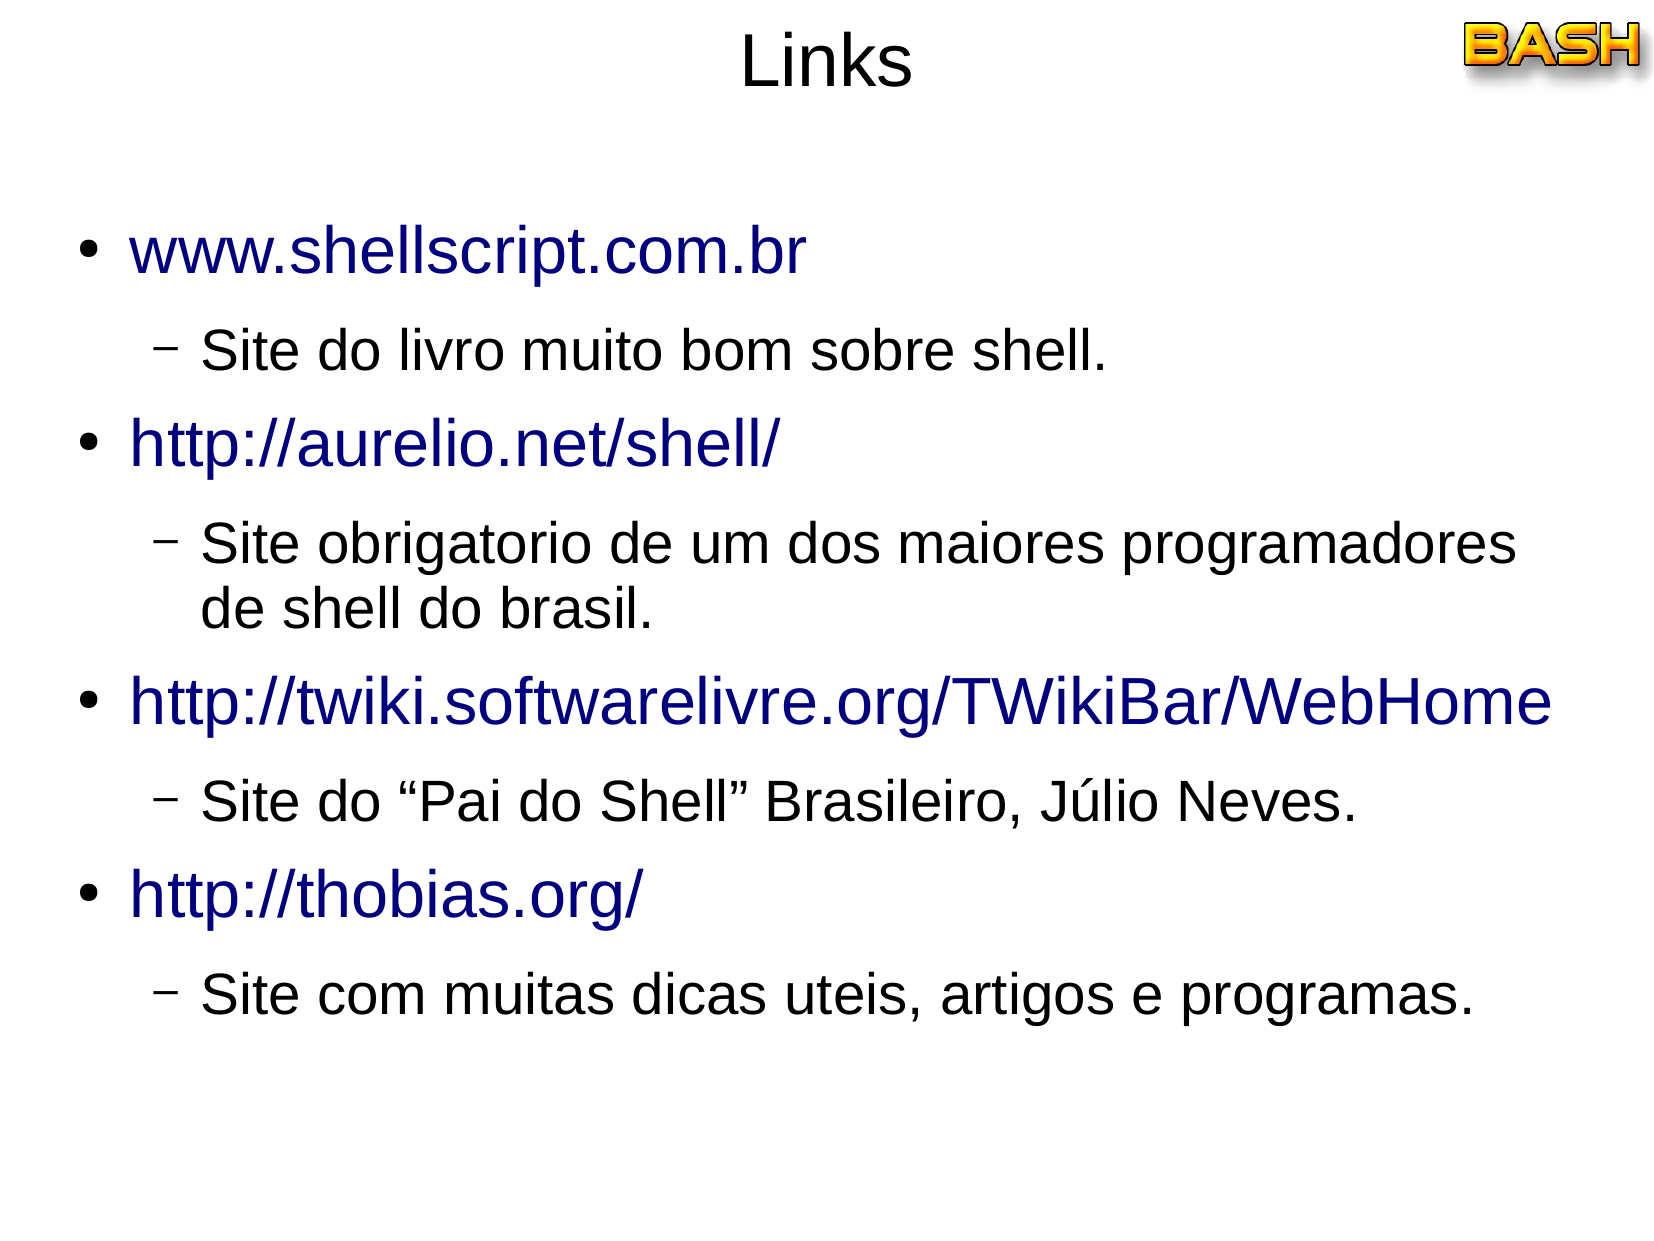

# Links
www.shellscript.com.br
Site do livro muito bom sobre shell.
http://aurelio.net/shell/
Site obrigatorio de um dos maiores programadores de shell do brasil.
http://twiki.softwarelivre.org/TWikiBar/WebHome
Site do “Pai do Shell” Brasileiro, Júlio Neves.
http://thobias.org/
Site com muitas dicas uteis, artigos e programas.